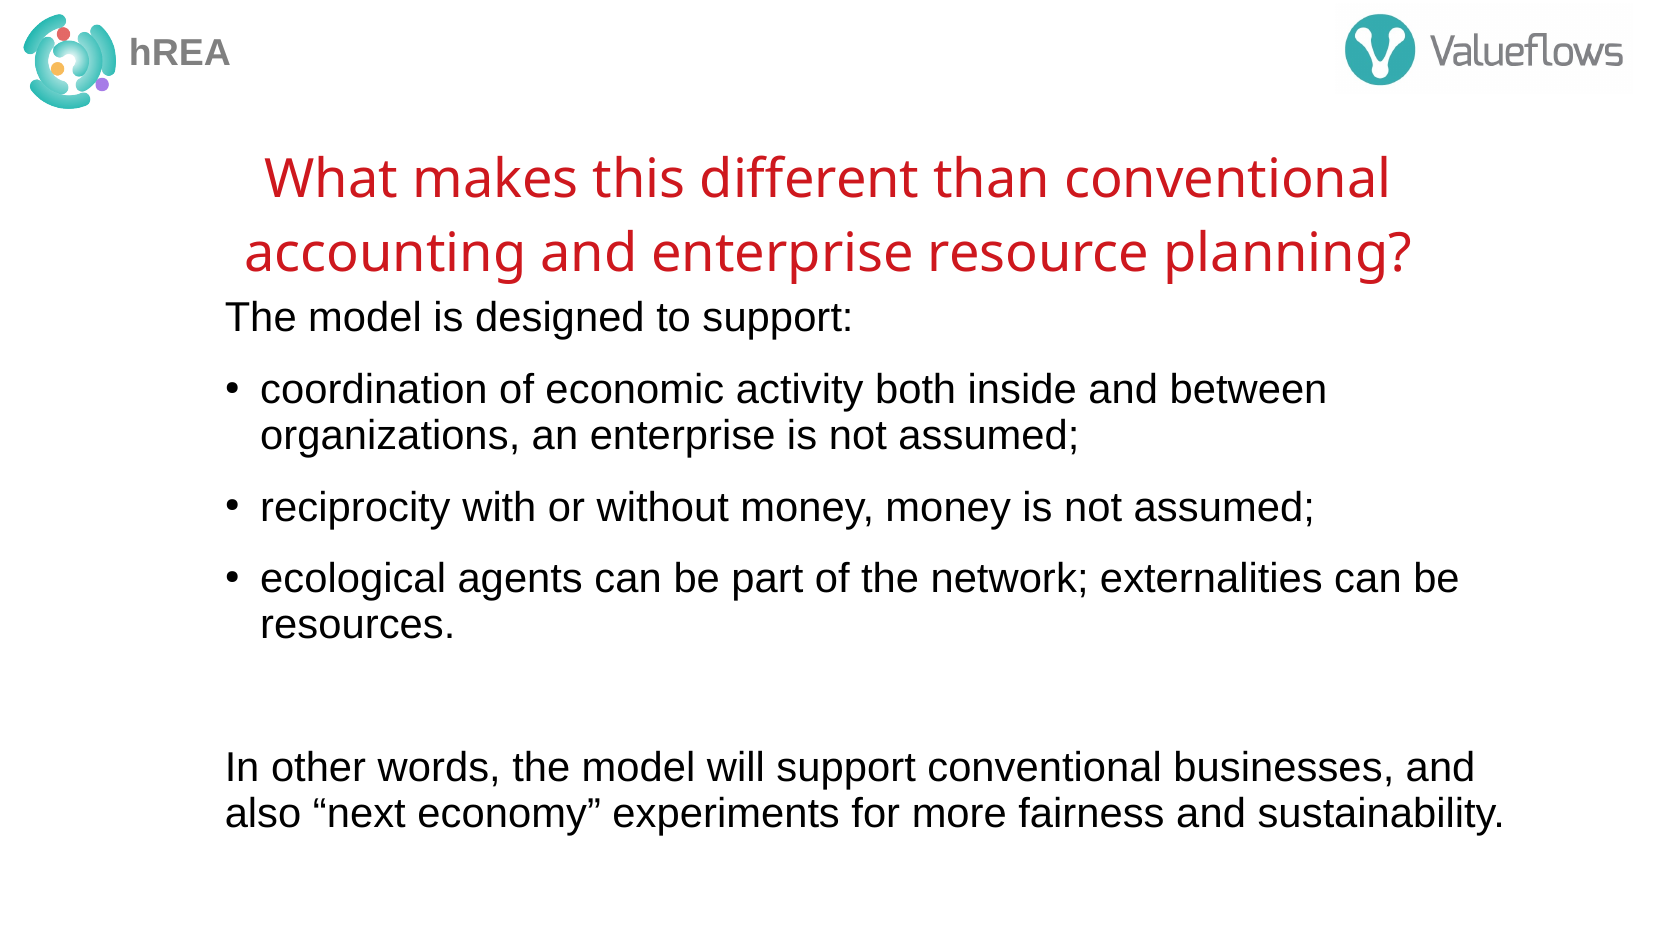

hREA
What makes this different than conventional accounting and enterprise resource planning?
The model is designed to support:
coordination of economic activity both inside and between organizations, an enterprise is not assumed;
reciprocity with or without money, money is not assumed;
ecological agents can be part of the network; externalities can be resources.
In other words, the model will support conventional businesses, and also “next economy” experiments for more fairness and sustainability.